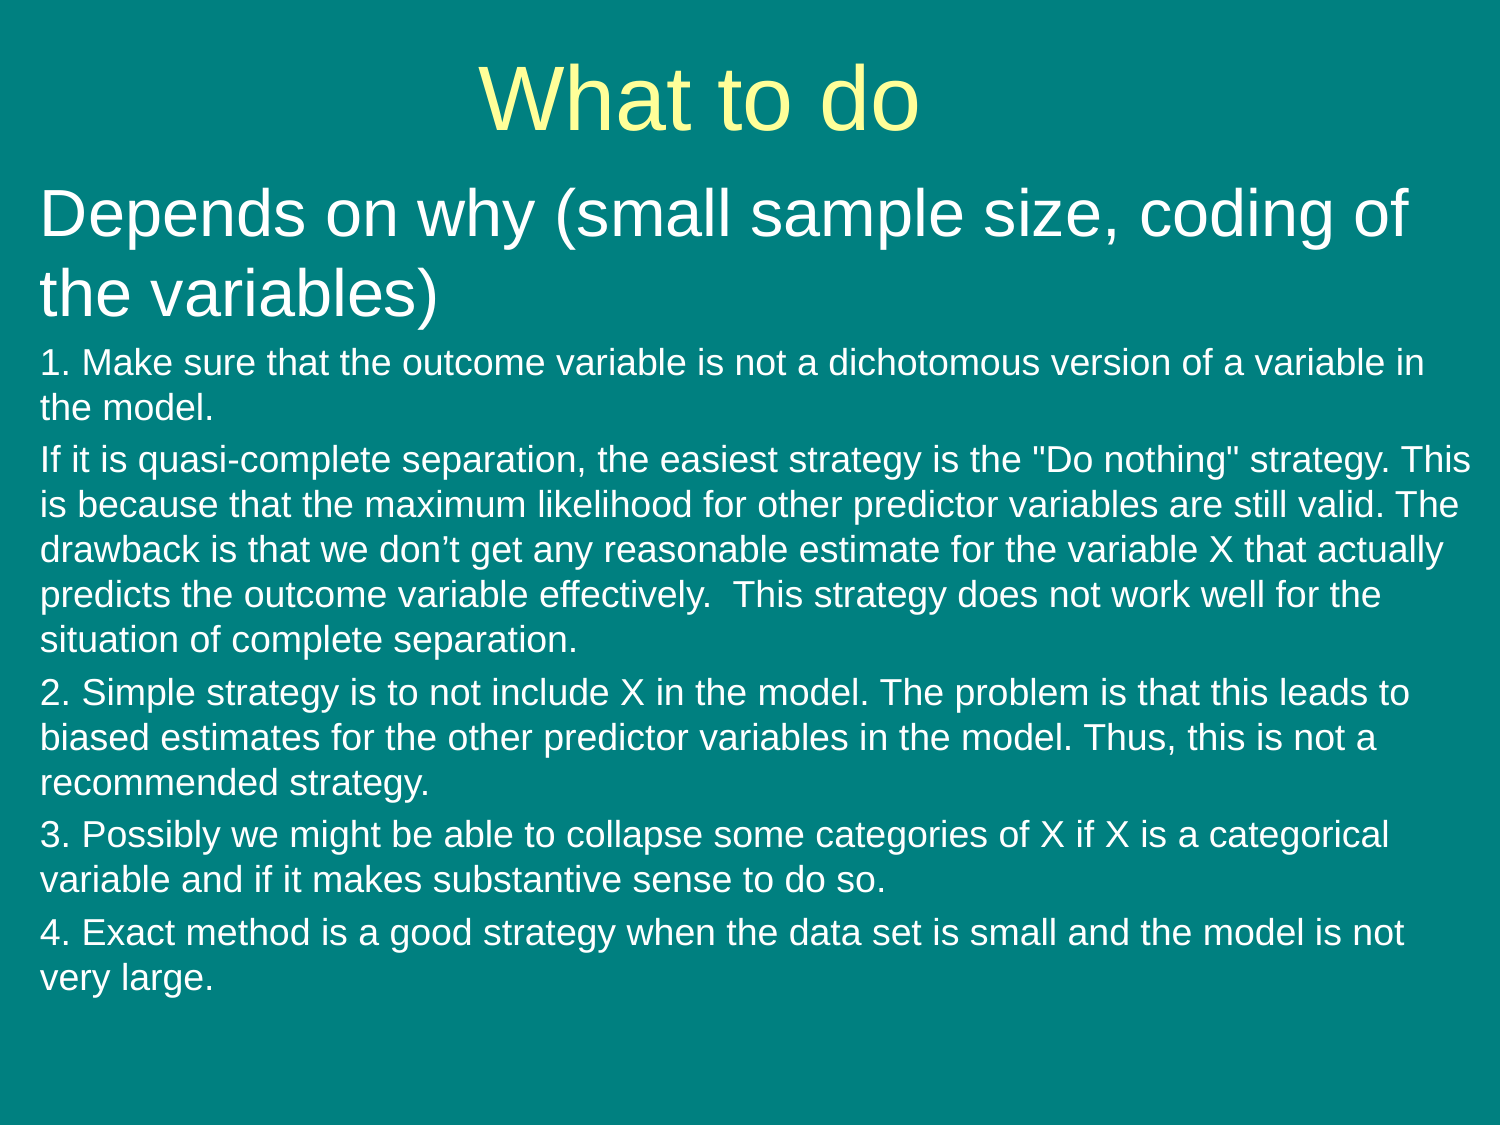

# What to do
Depends on why (small sample size, coding of the variables)
1. Make sure that the outcome variable is not a dichotomous version of a variable in the model.
If it is quasi-complete separation, the easiest strategy is the "Do nothing" strategy. This is because that the maximum likelihood for other predictor variables are still valid. The drawback is that we don’t get any reasonable estimate for the variable X that actually predicts the outcome variable effectively. This strategy does not work well for the situation of complete separation.
2. Simple strategy is to not include X in the model. The problem is that this leads to biased estimates for the other predictor variables in the model. Thus, this is not a recommended strategy.
3. Possibly we might be able to collapse some categories of X if X is a categorical variable and if it makes substantive sense to do so.
4. Exact method is a good strategy when the data set is small and the model is not very large.